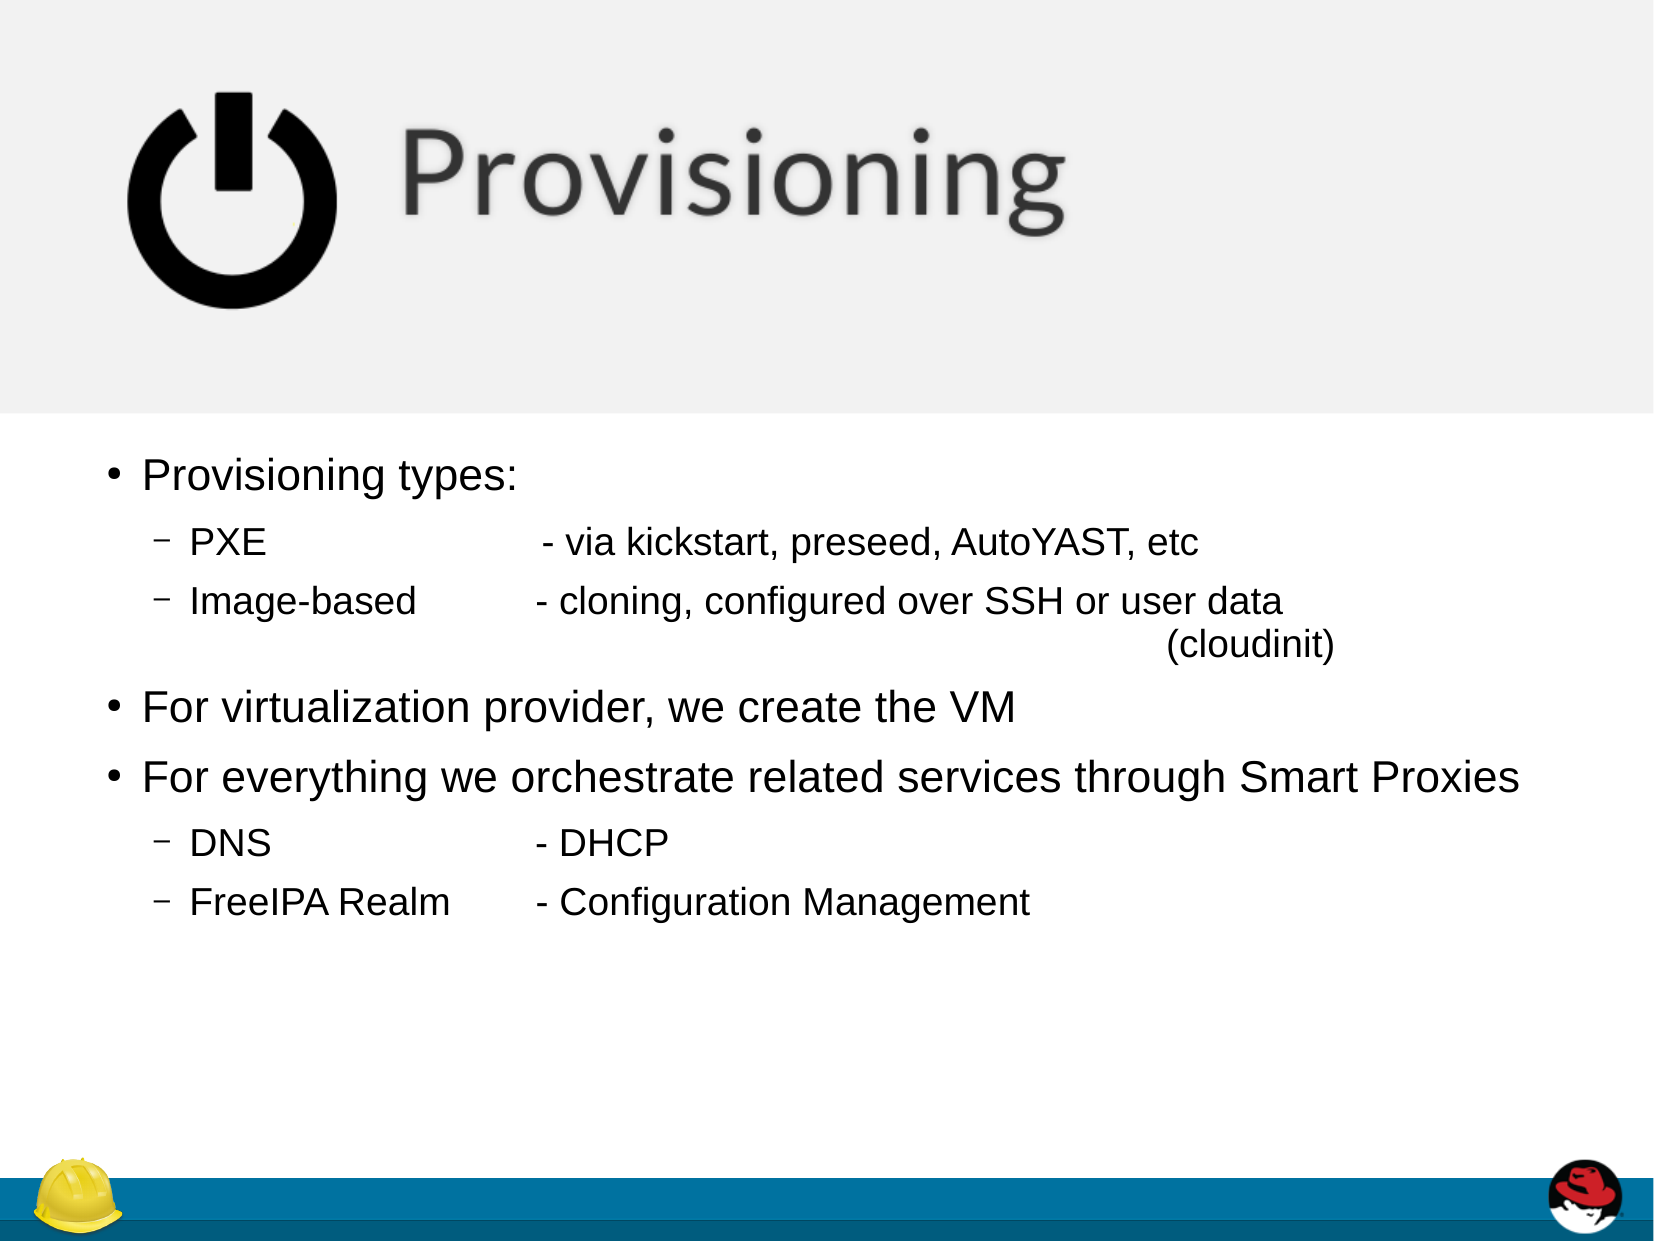

#
Provisioning types:
PXE 		 - via kickstart, preseed, AutoYAST, etc
Image-based - cloning, configured over SSH or user data (cloudinit)
For virtualization provider, we create the VM
For everything we orchestrate related services through Smart Proxies
DNS	 - DHCP
FreeIPA Realm		- Configuration Management